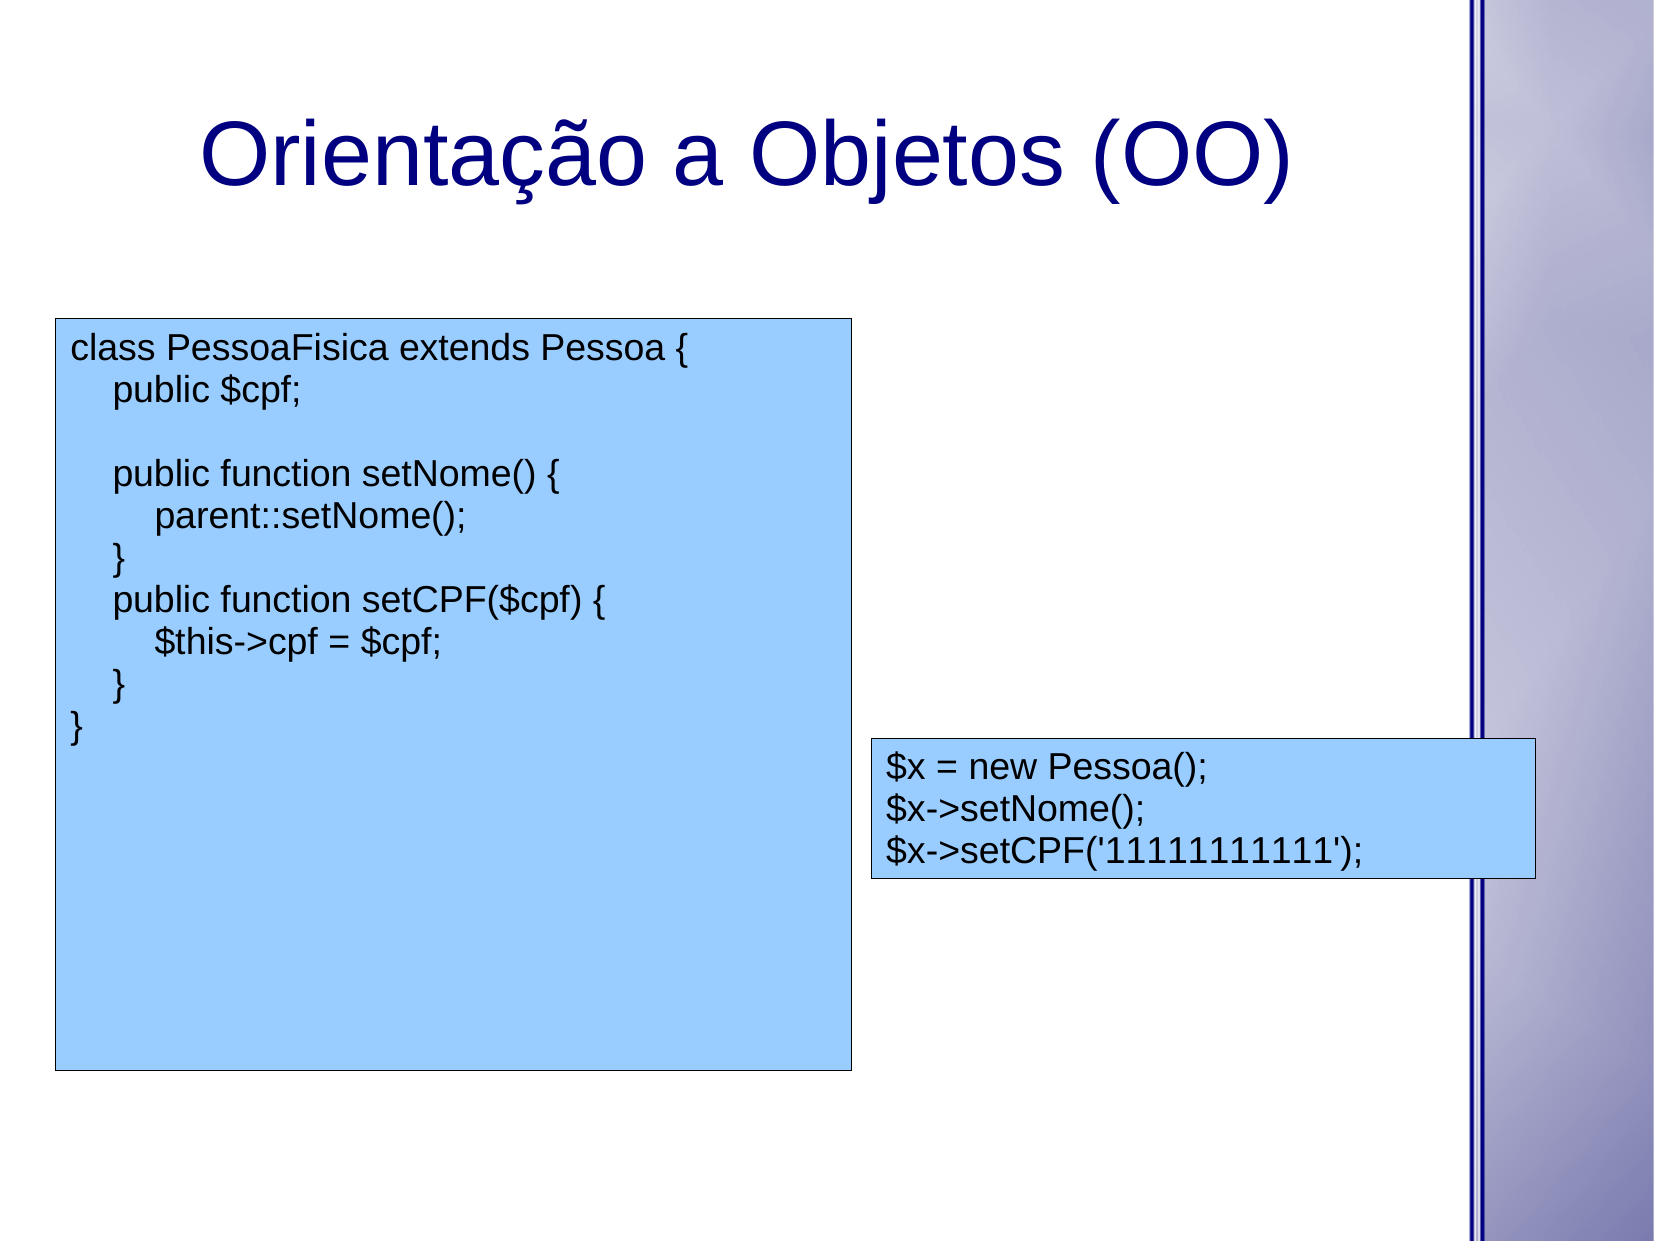

# Orientação a Objetos (OO)
class PessoaFisica extends Pessoa {
 public $cpf;
 public function setNome() {
 parent::setNome();
 }
 public function setCPF($cpf) {
 $this->cpf = $cpf;
 }
}
$x = new Pessoa();
$x->setNome();
$x->setCPF('11111111111');